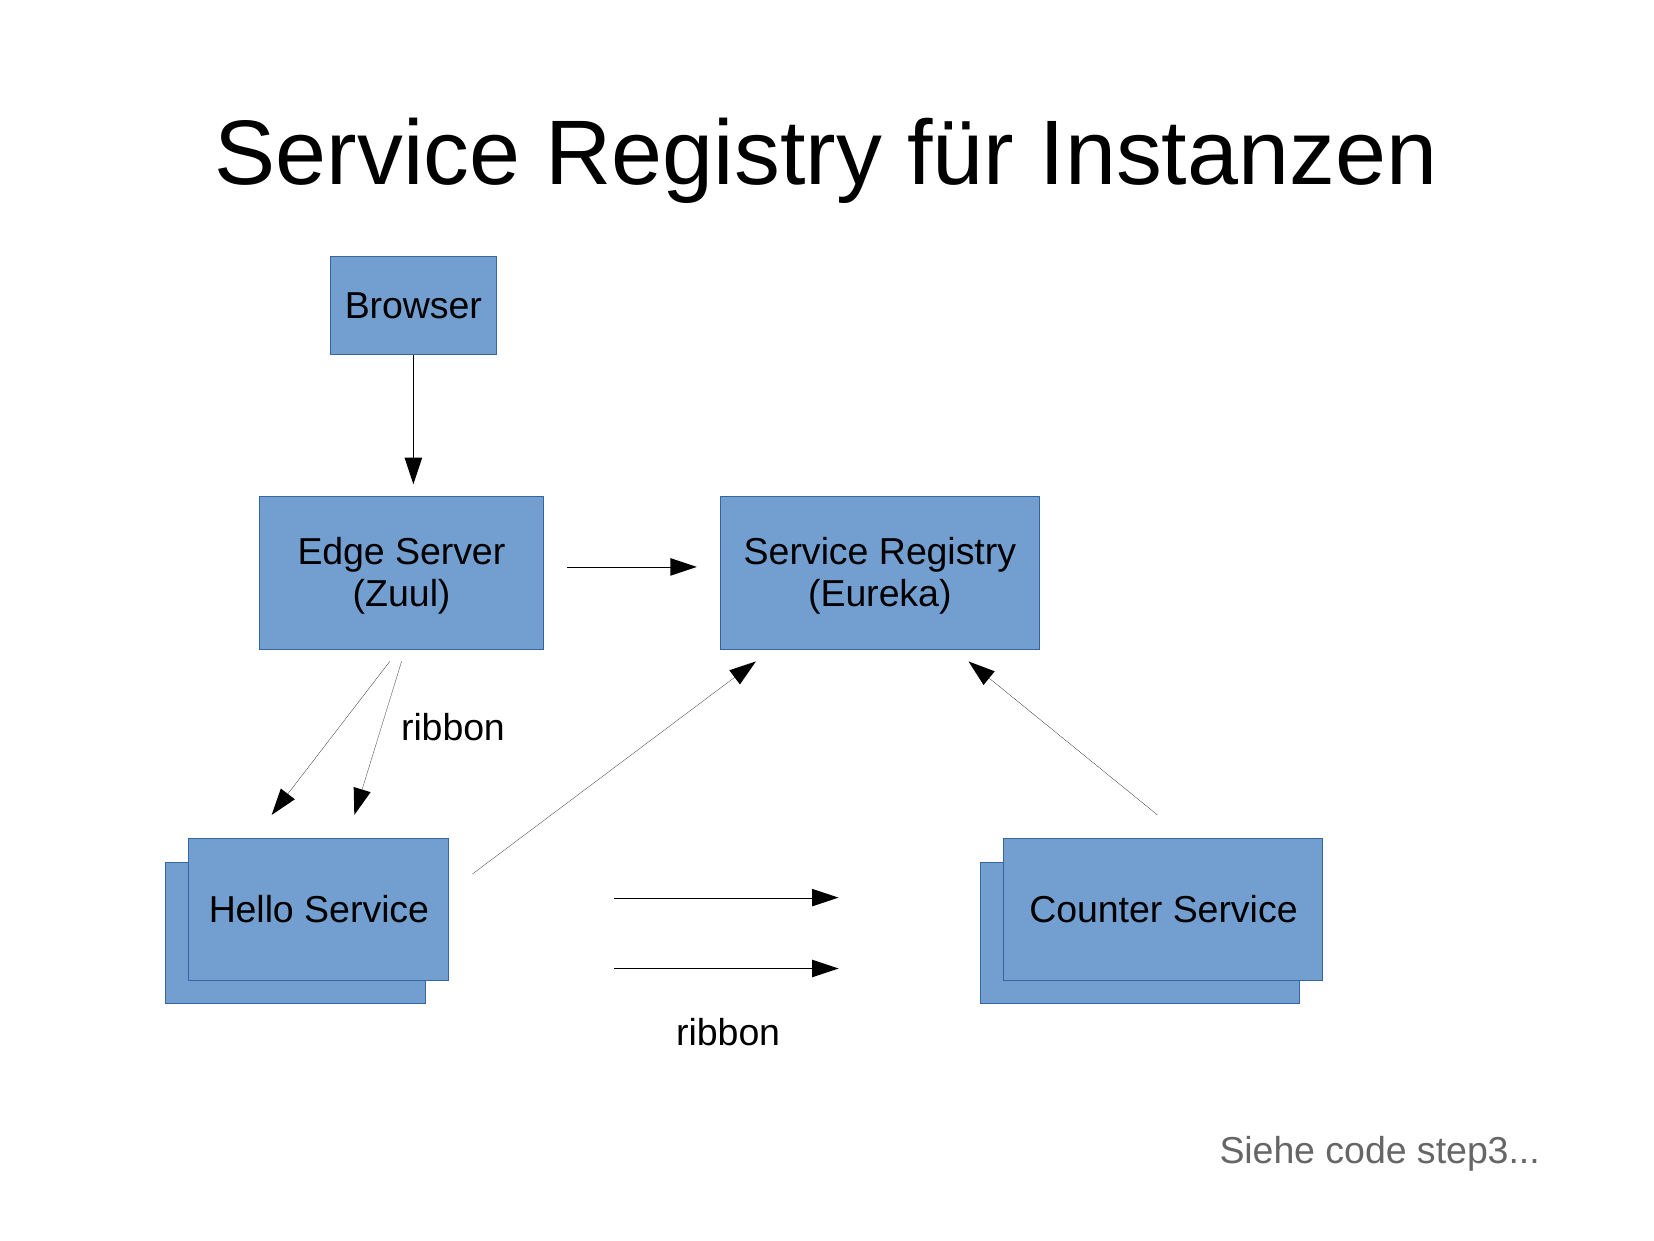

# Service Registry für Instanzen
Browser
Edge Server
(Zuul)
Service Registry
(Eureka)
ribbon
Hello Service
Counter Service
Hello Service
Counter Service
ribbon
Siehe code step3...